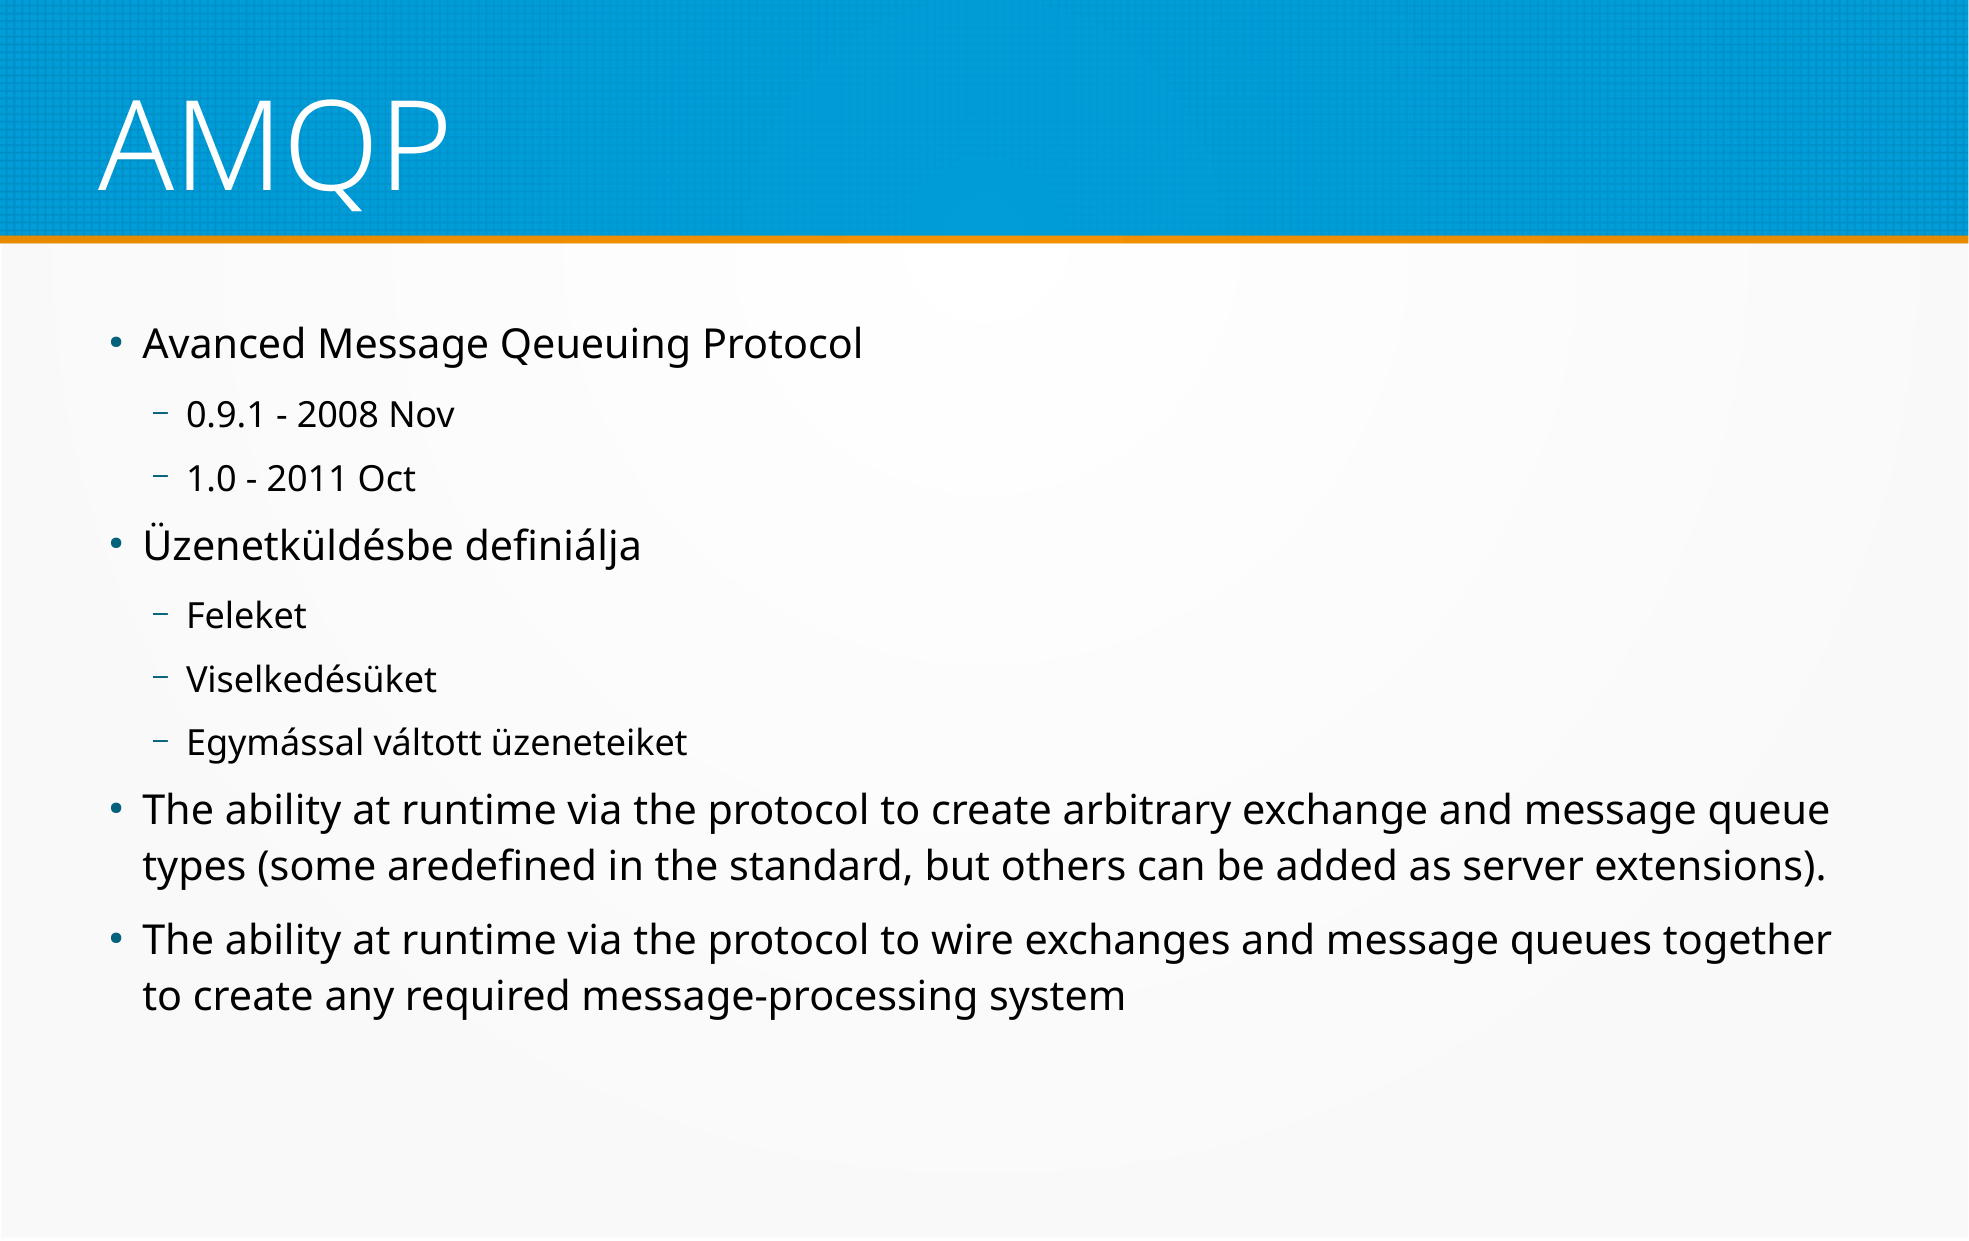

# AMQP
Avanced Message Qeueuing Protocol
0.9.1 - 2008 Nov
1.0 - 2011 Oct
Üzenetküldésbe definiálja
Feleket
Viselkedésüket
Egymással váltott üzeneteiket
The ability at runtime via the protocol to create arbitrary exchange and message queue types (some aredefined in the standard, but others can be added as server extensions).
The ability at runtime via the protocol to wire exchanges and message queues together to create any required message-processing system